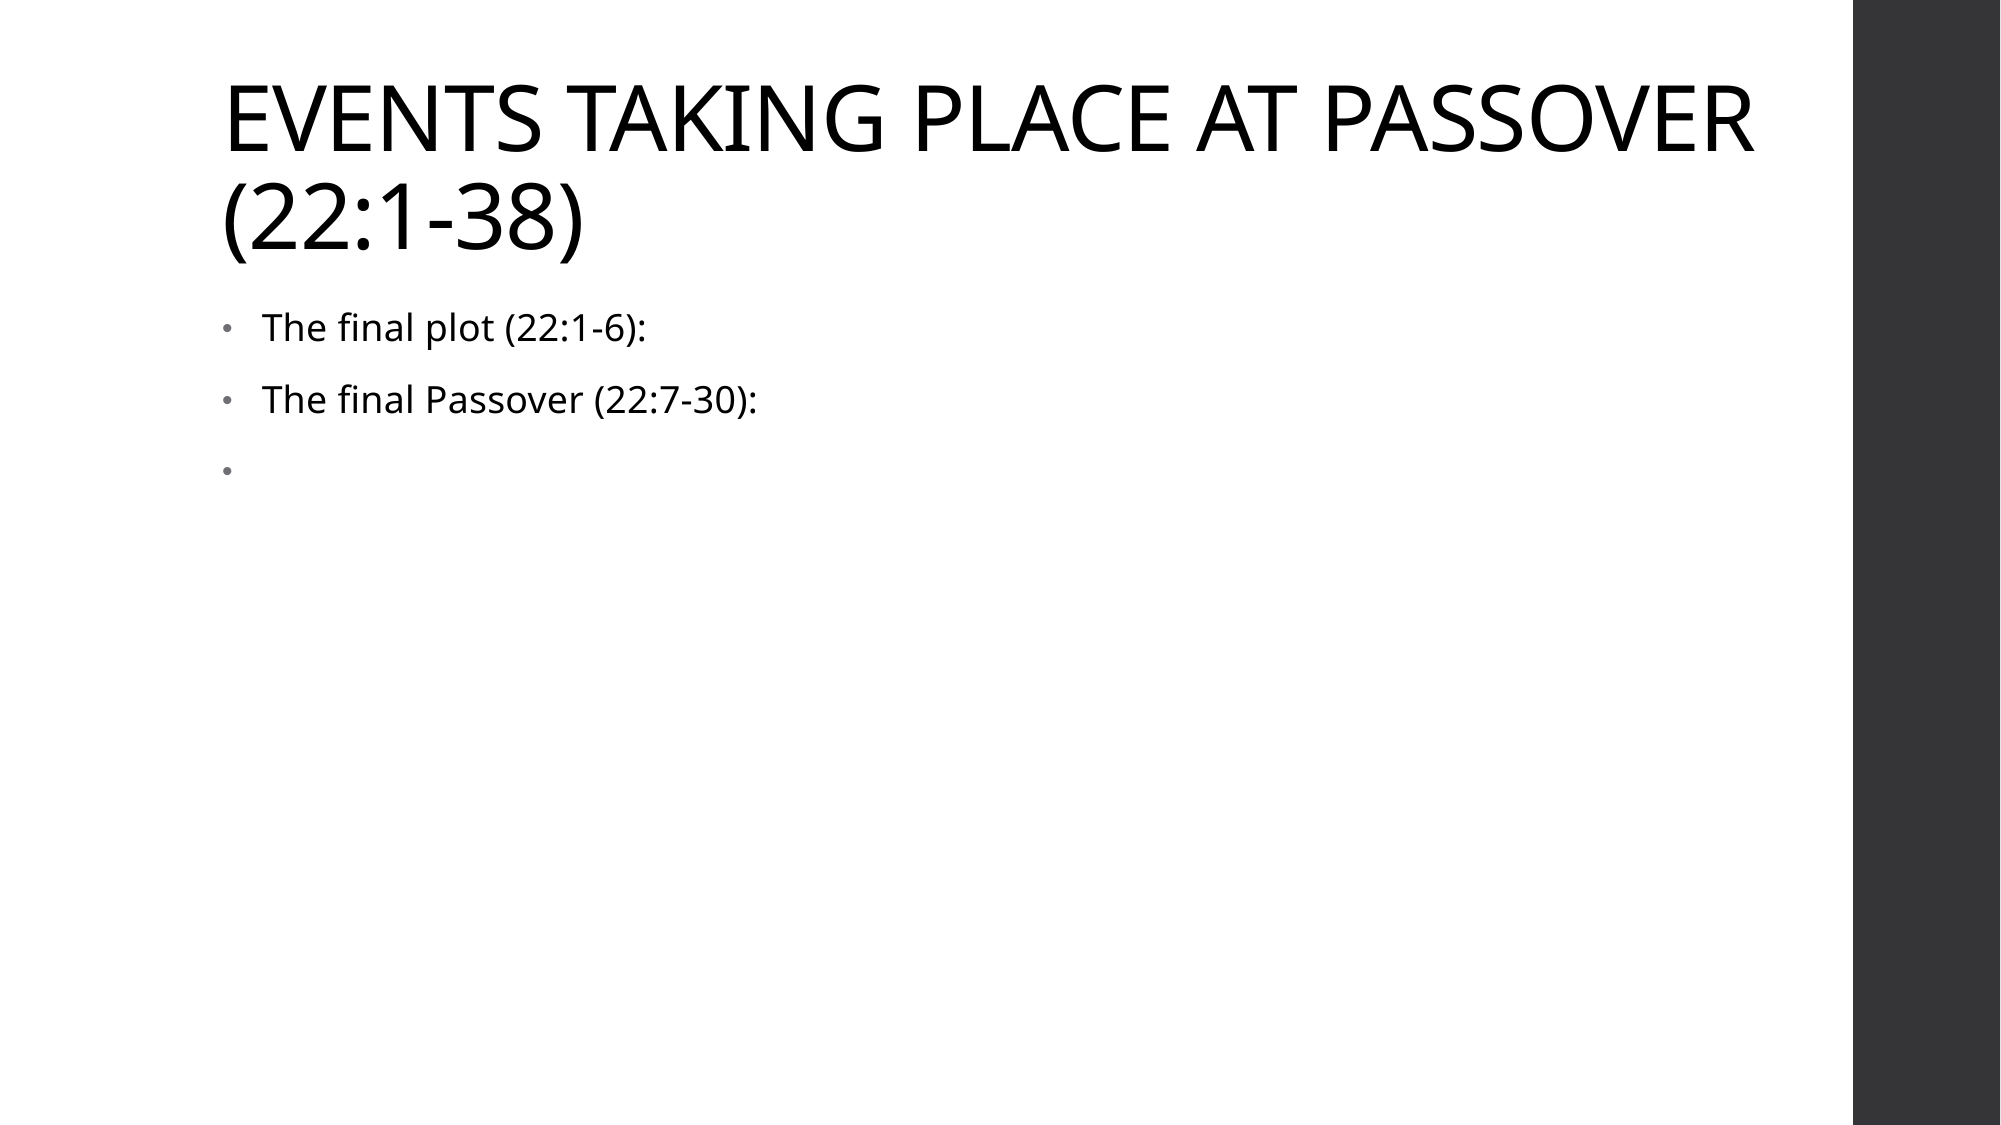

# EVENTS TAKING PLACE AT PASSOVER (22:1-38)
 The final plot (22:1-6):
 The final Passover (22:7-30):